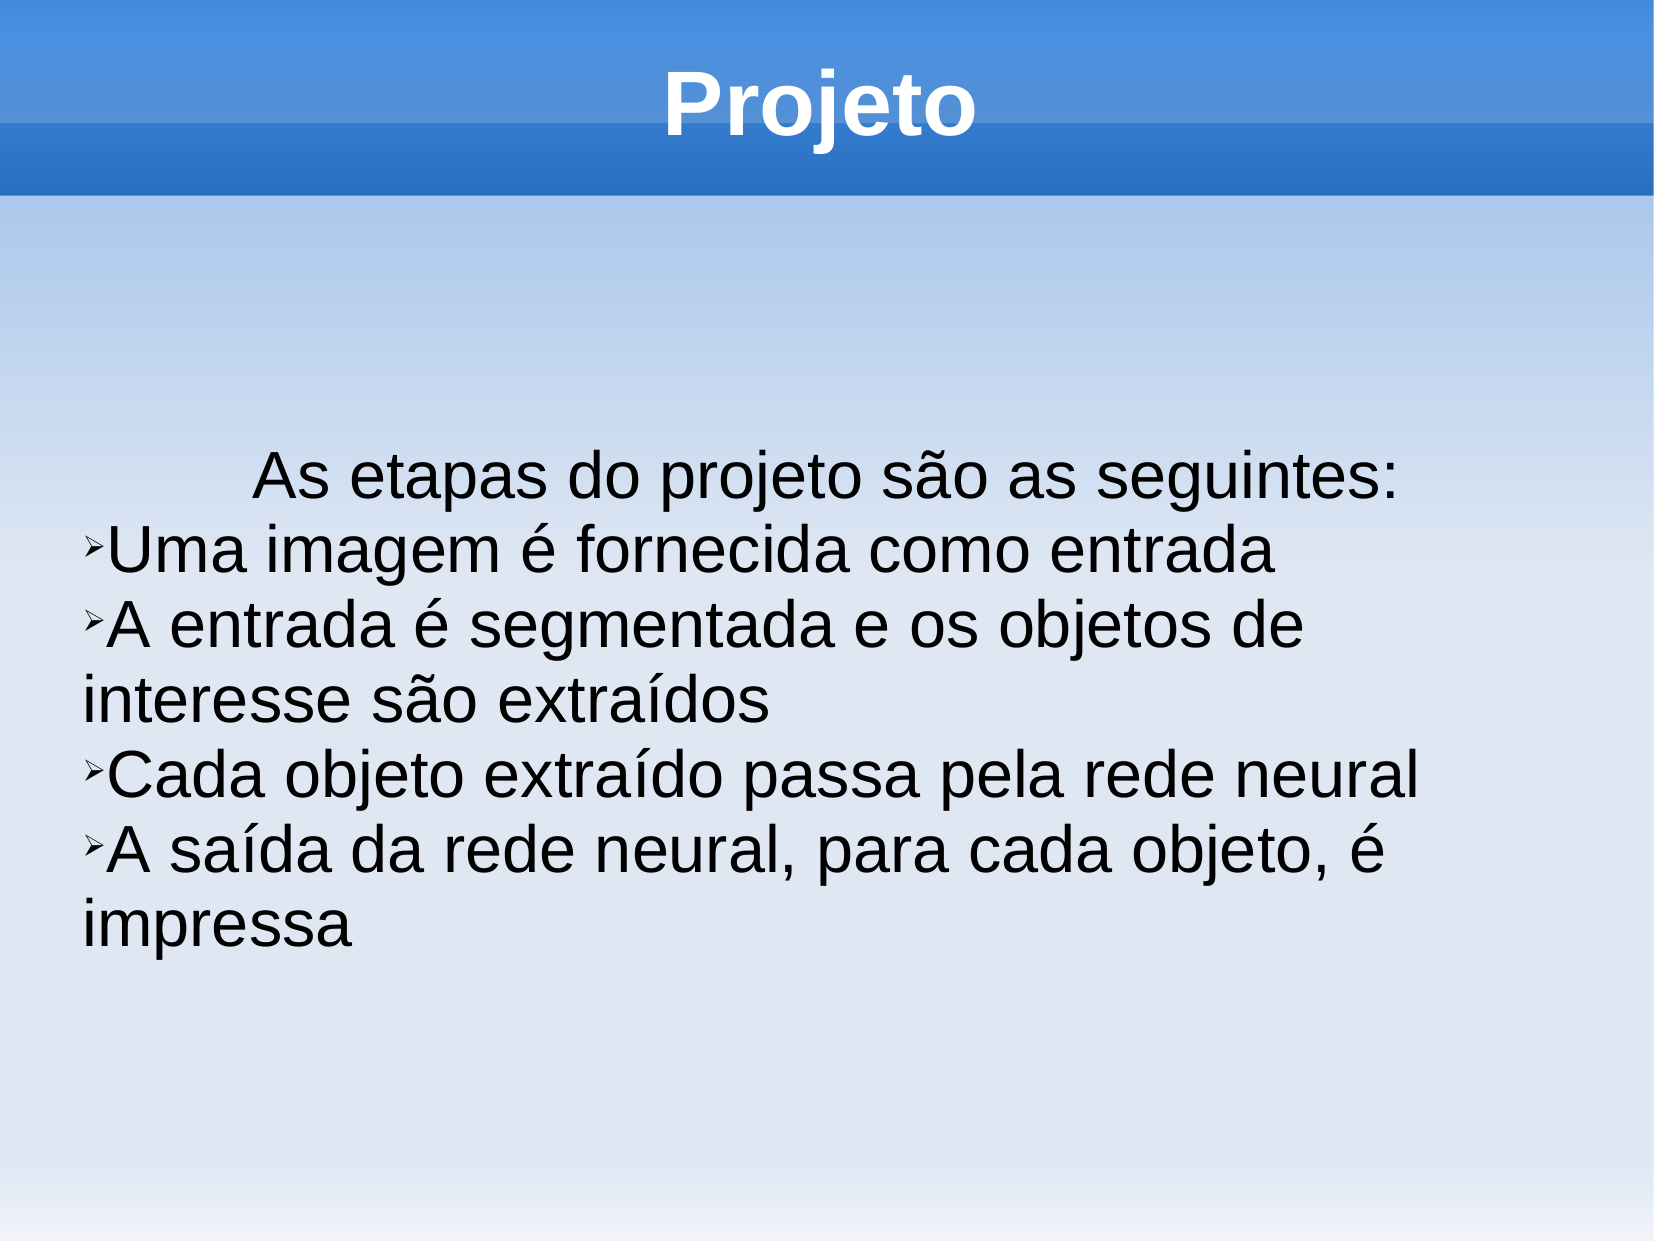

# Projeto
As etapas do projeto são as seguintes:
Uma imagem é fornecida como entrada
A entrada é segmentada e os objetos de interesse são extraídos
Cada objeto extraído passa pela rede neural
A saída da rede neural, para cada objeto, é impressa